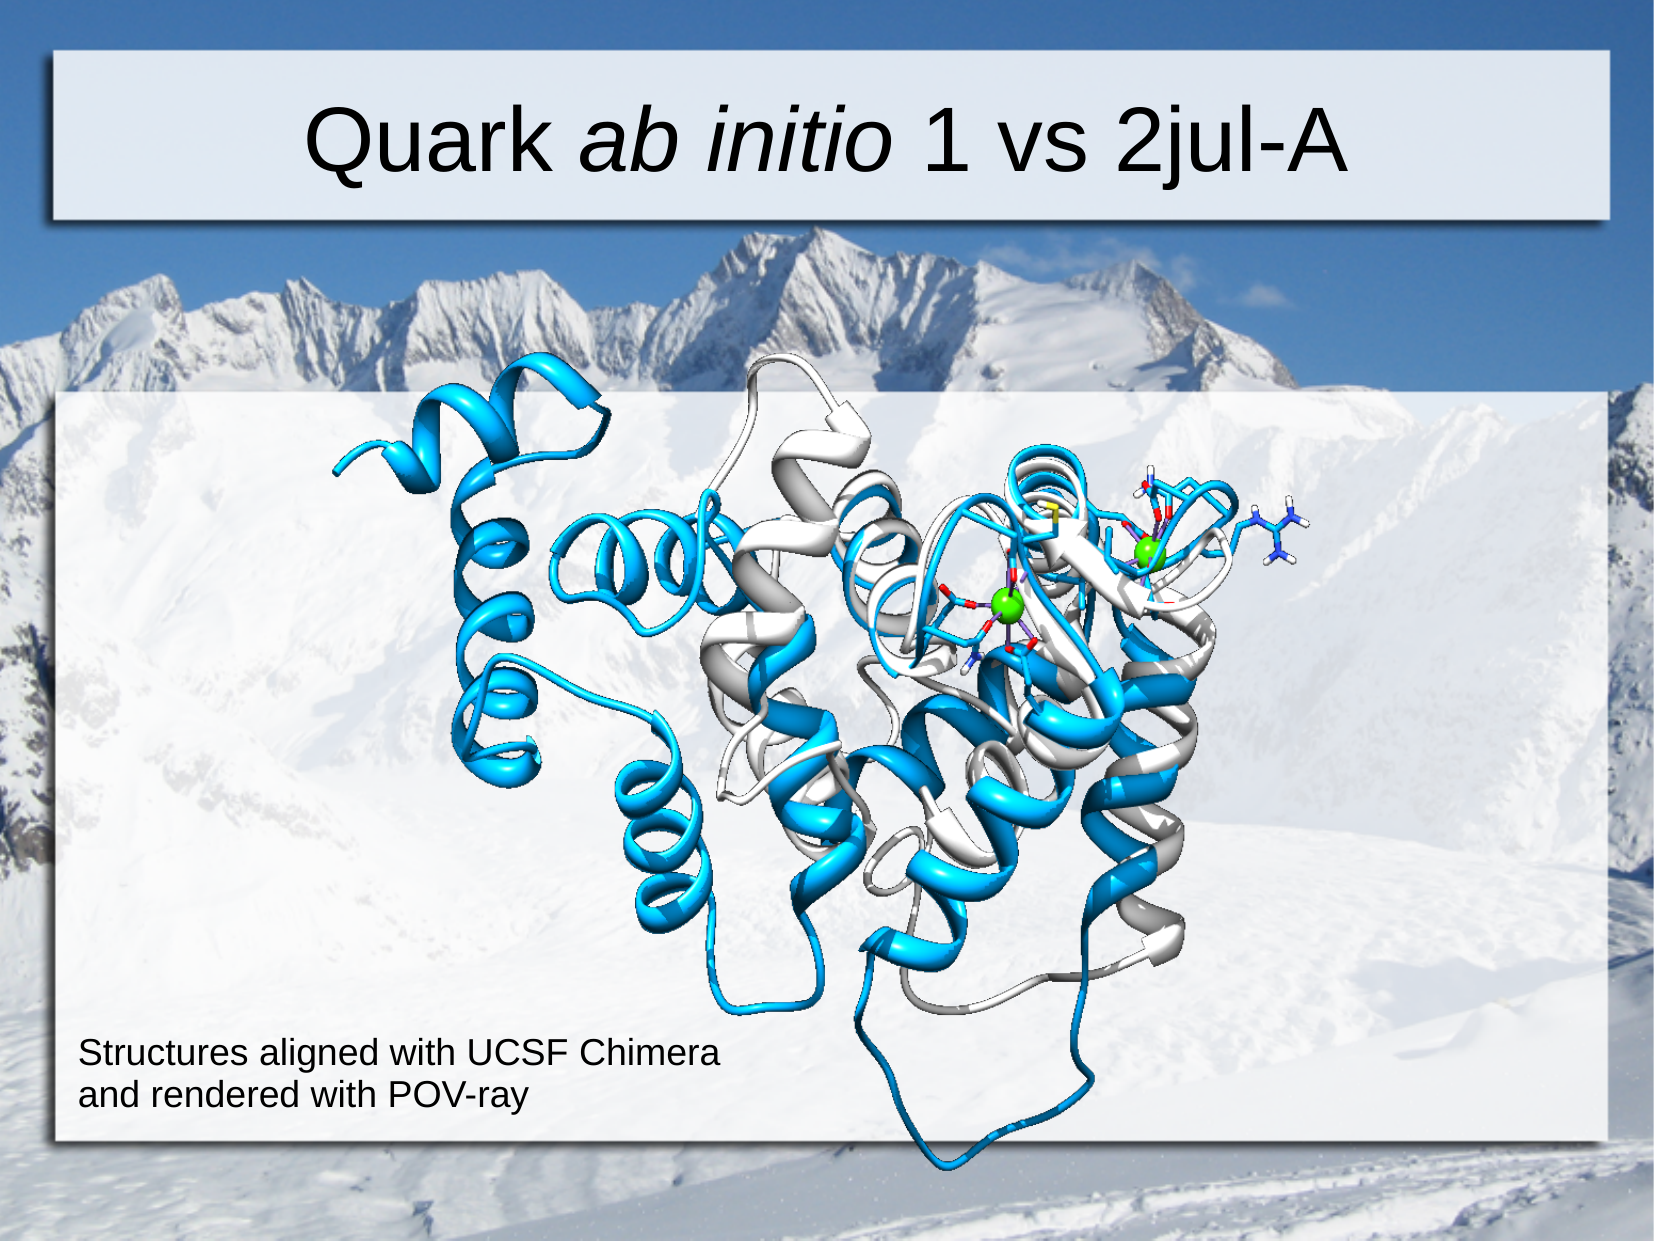

# Quark ab initio 1 vs 2jul-A
Structures aligned with UCSF Chimera
and rendered with POV-ray